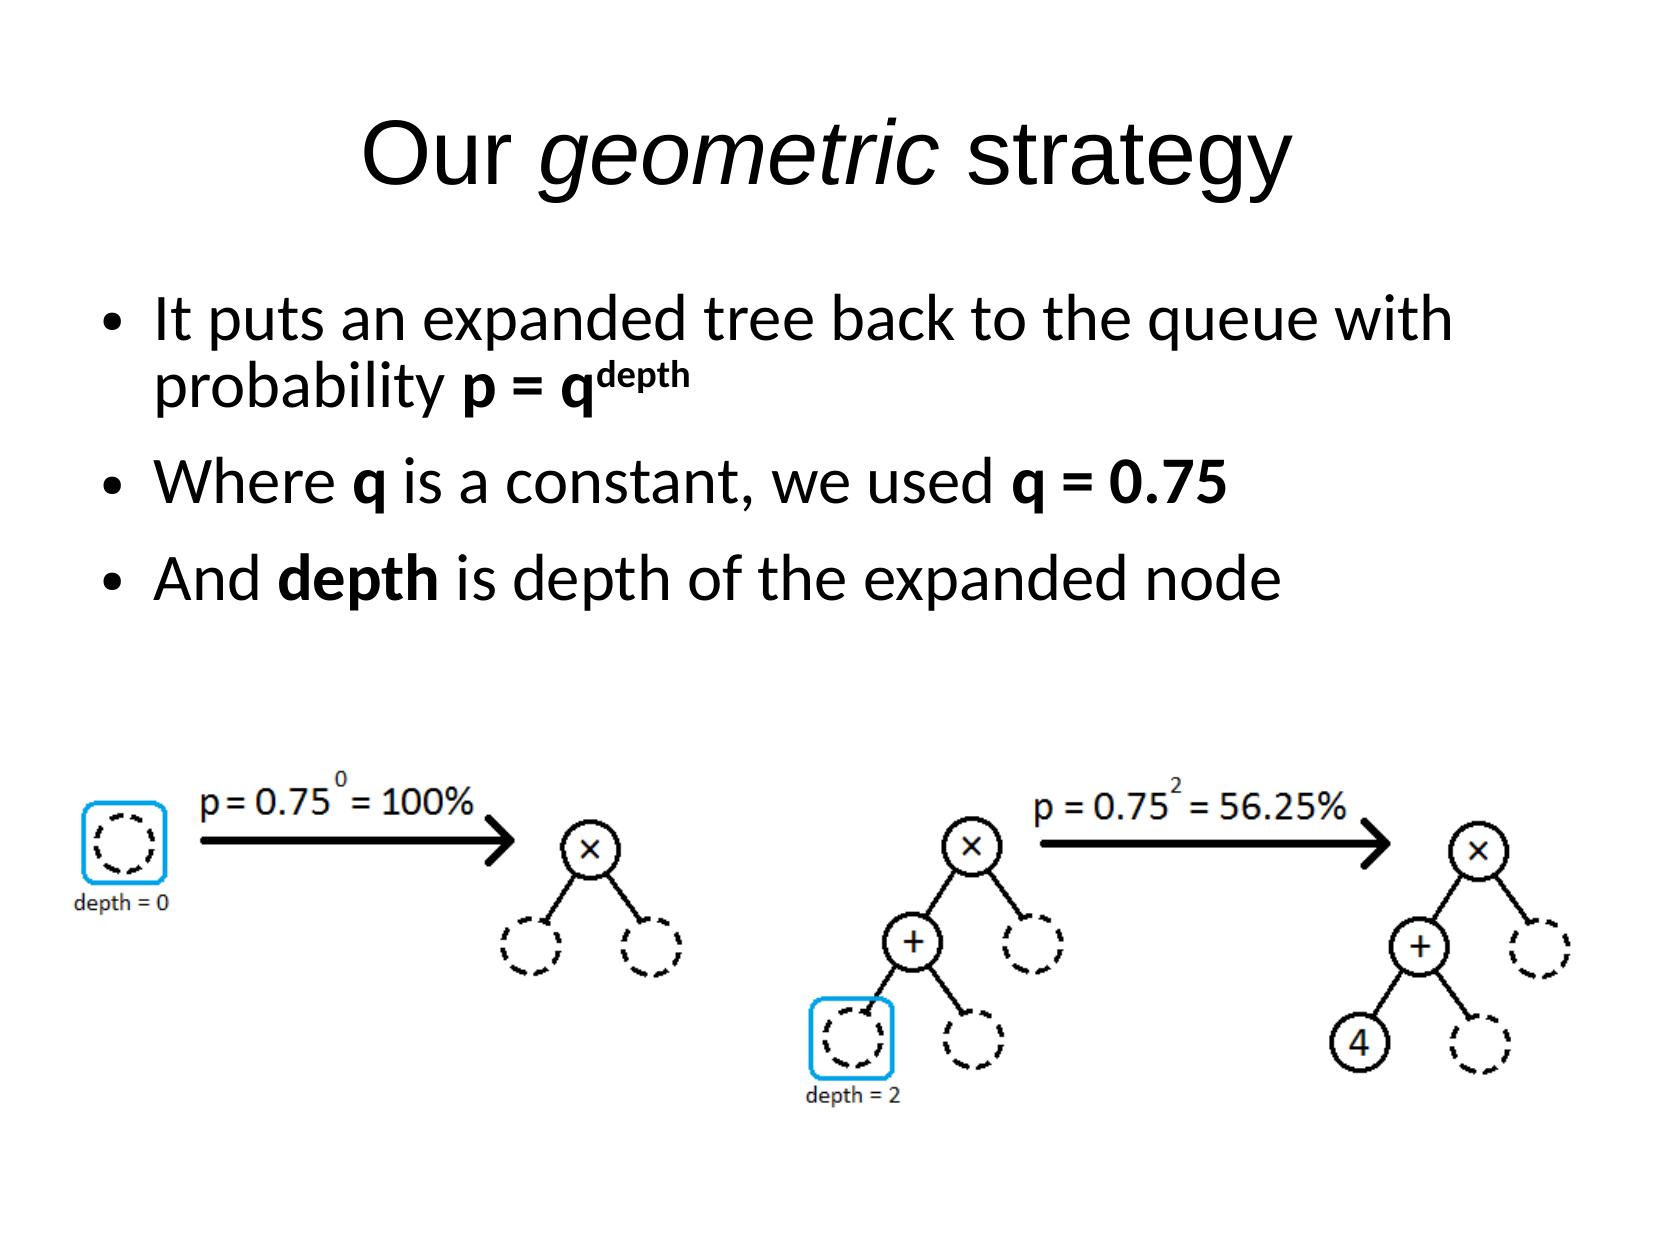

# Our geometric strategy
It puts an expanded tree back to the queue with probability p = qdepth
Where q is a constant, we used q = 0.75
And depth is depth of the expanded node